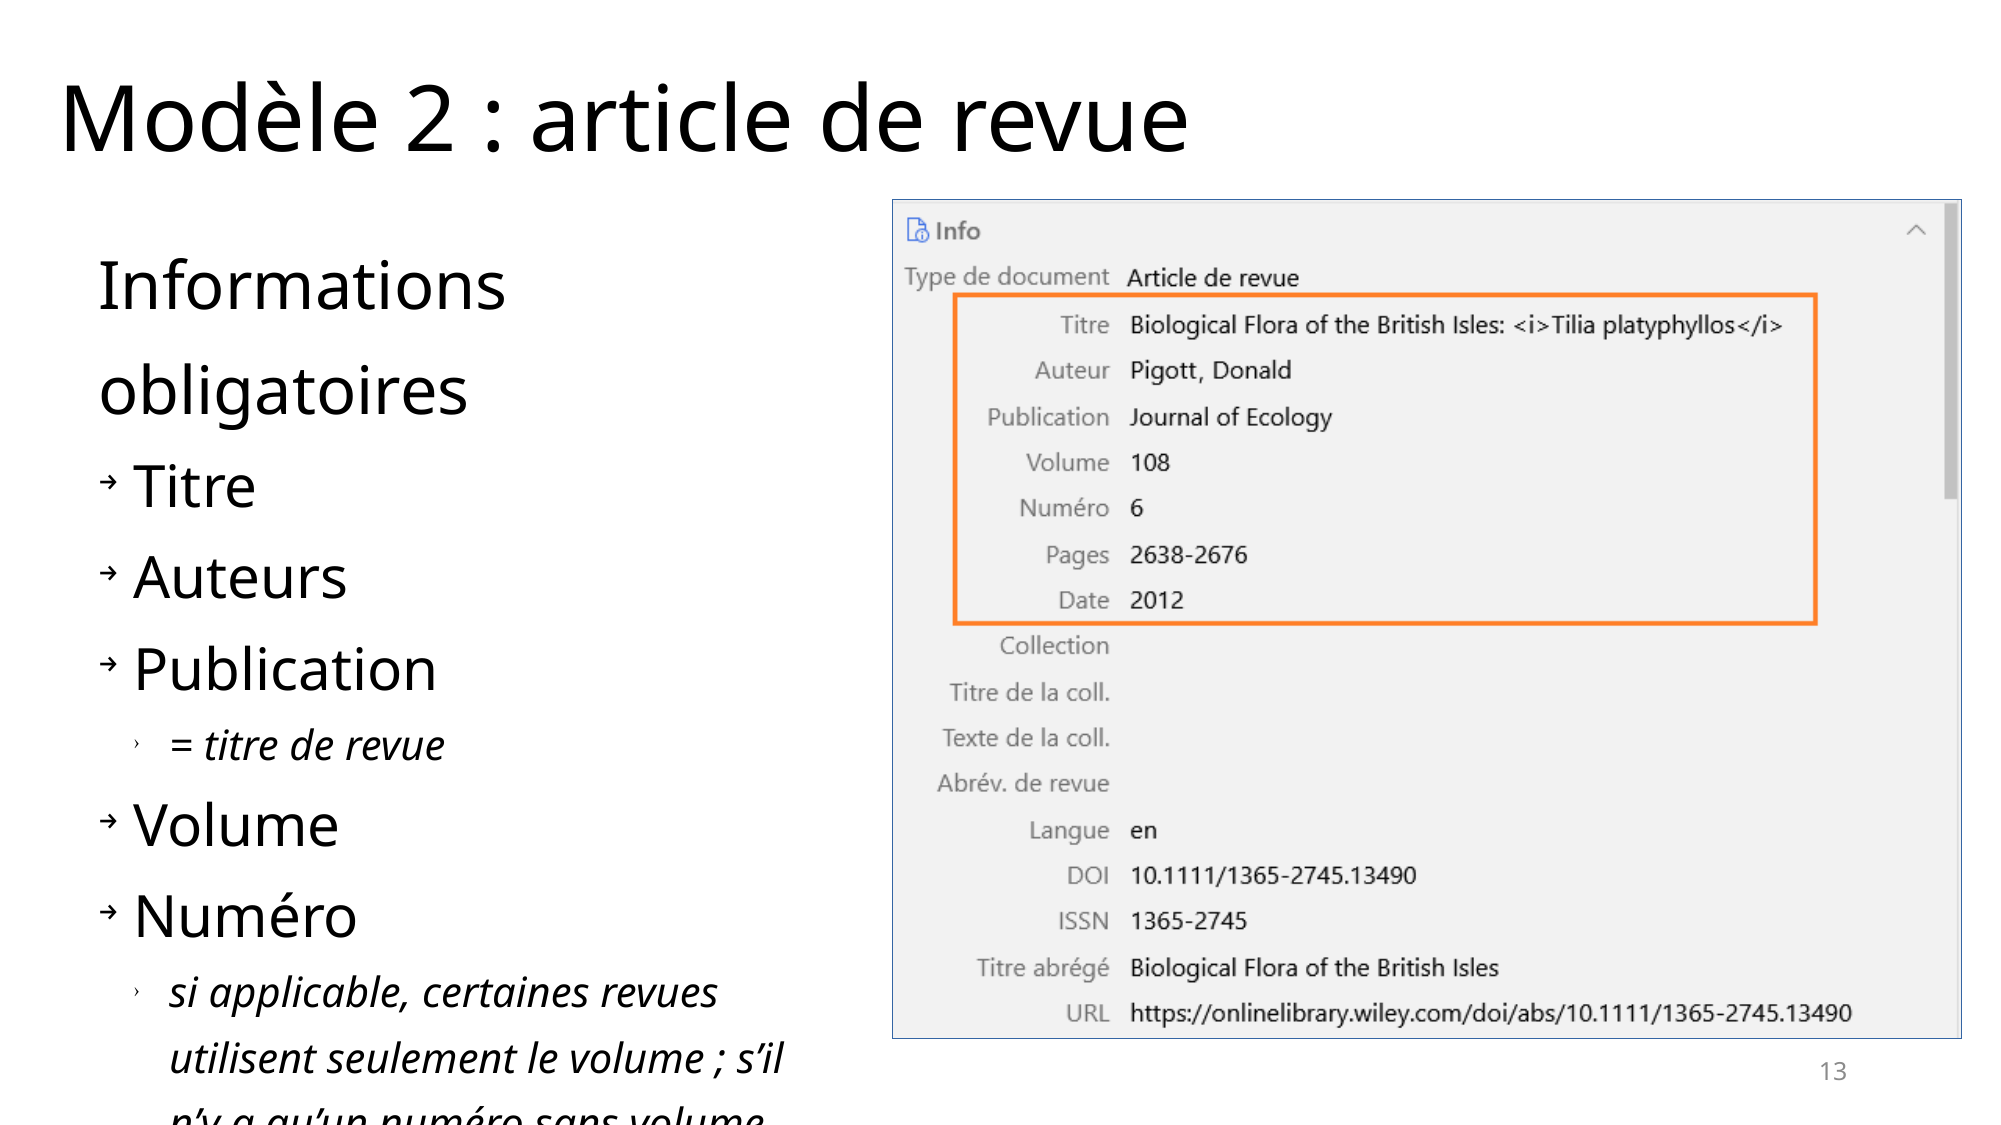

# Modèle 2 : article de revue
Informations obligatoires
Titre
Auteurs
Publication
= titre de revue
Volume
Numéro
si applicable, certaines revues utilisent seulement le volume ; s’il n’y a qu’un numéro sans volume, saisir ce numéro dans « Volume »
Pages
Date
13